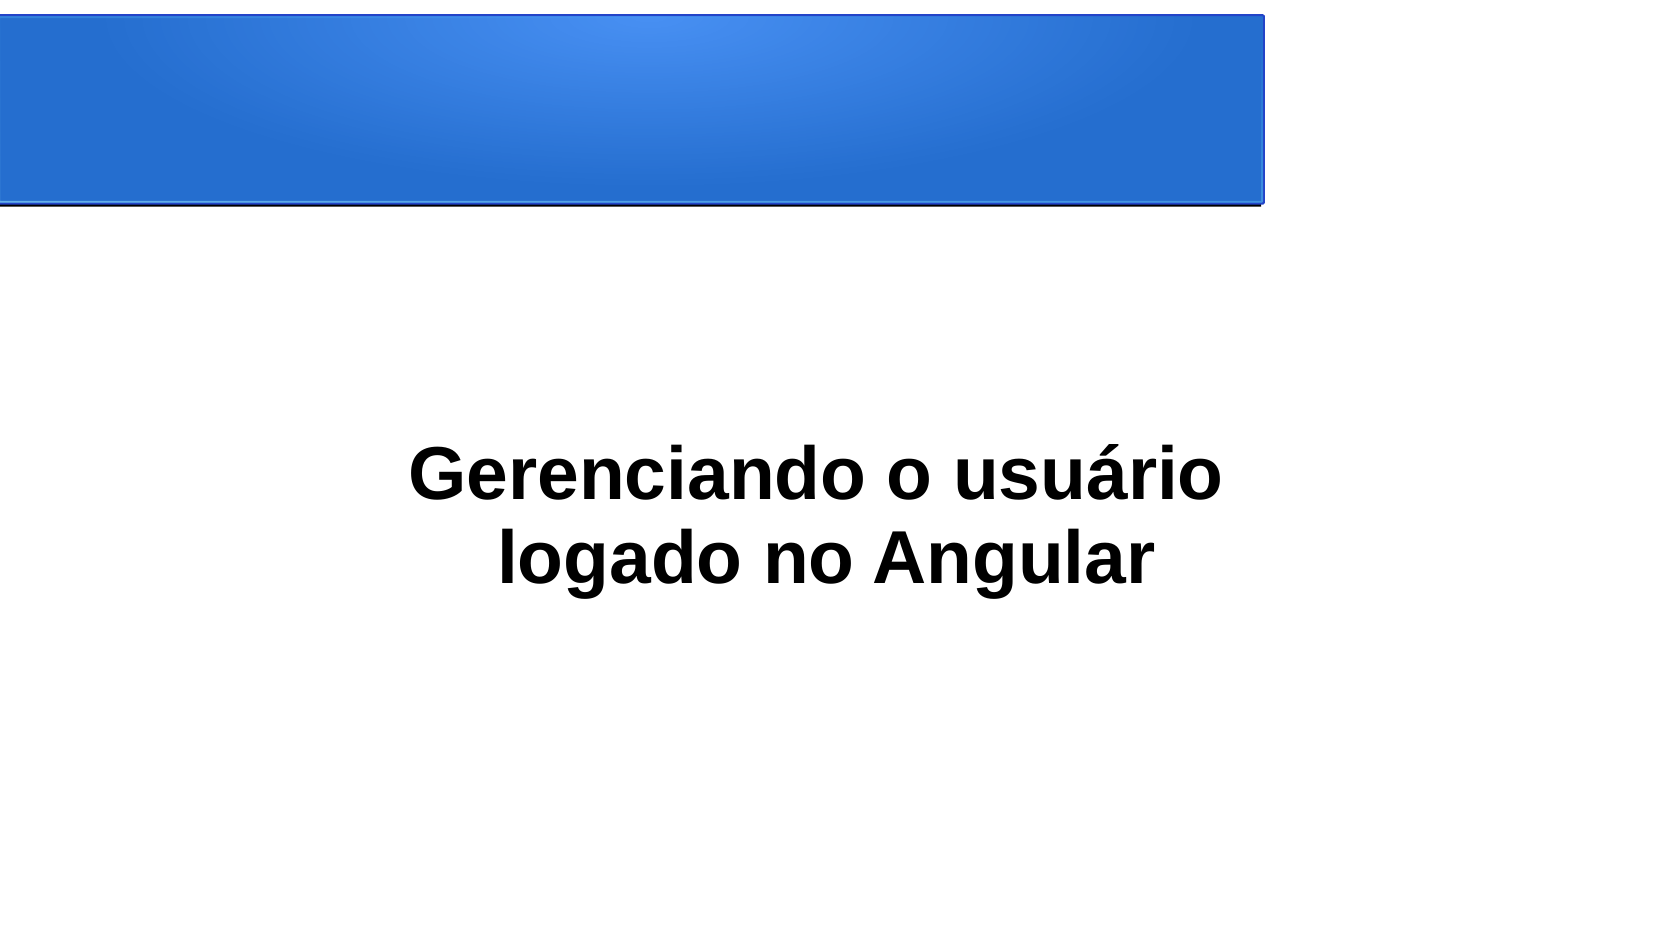

# Gerenciando o usuário
logado no Angular